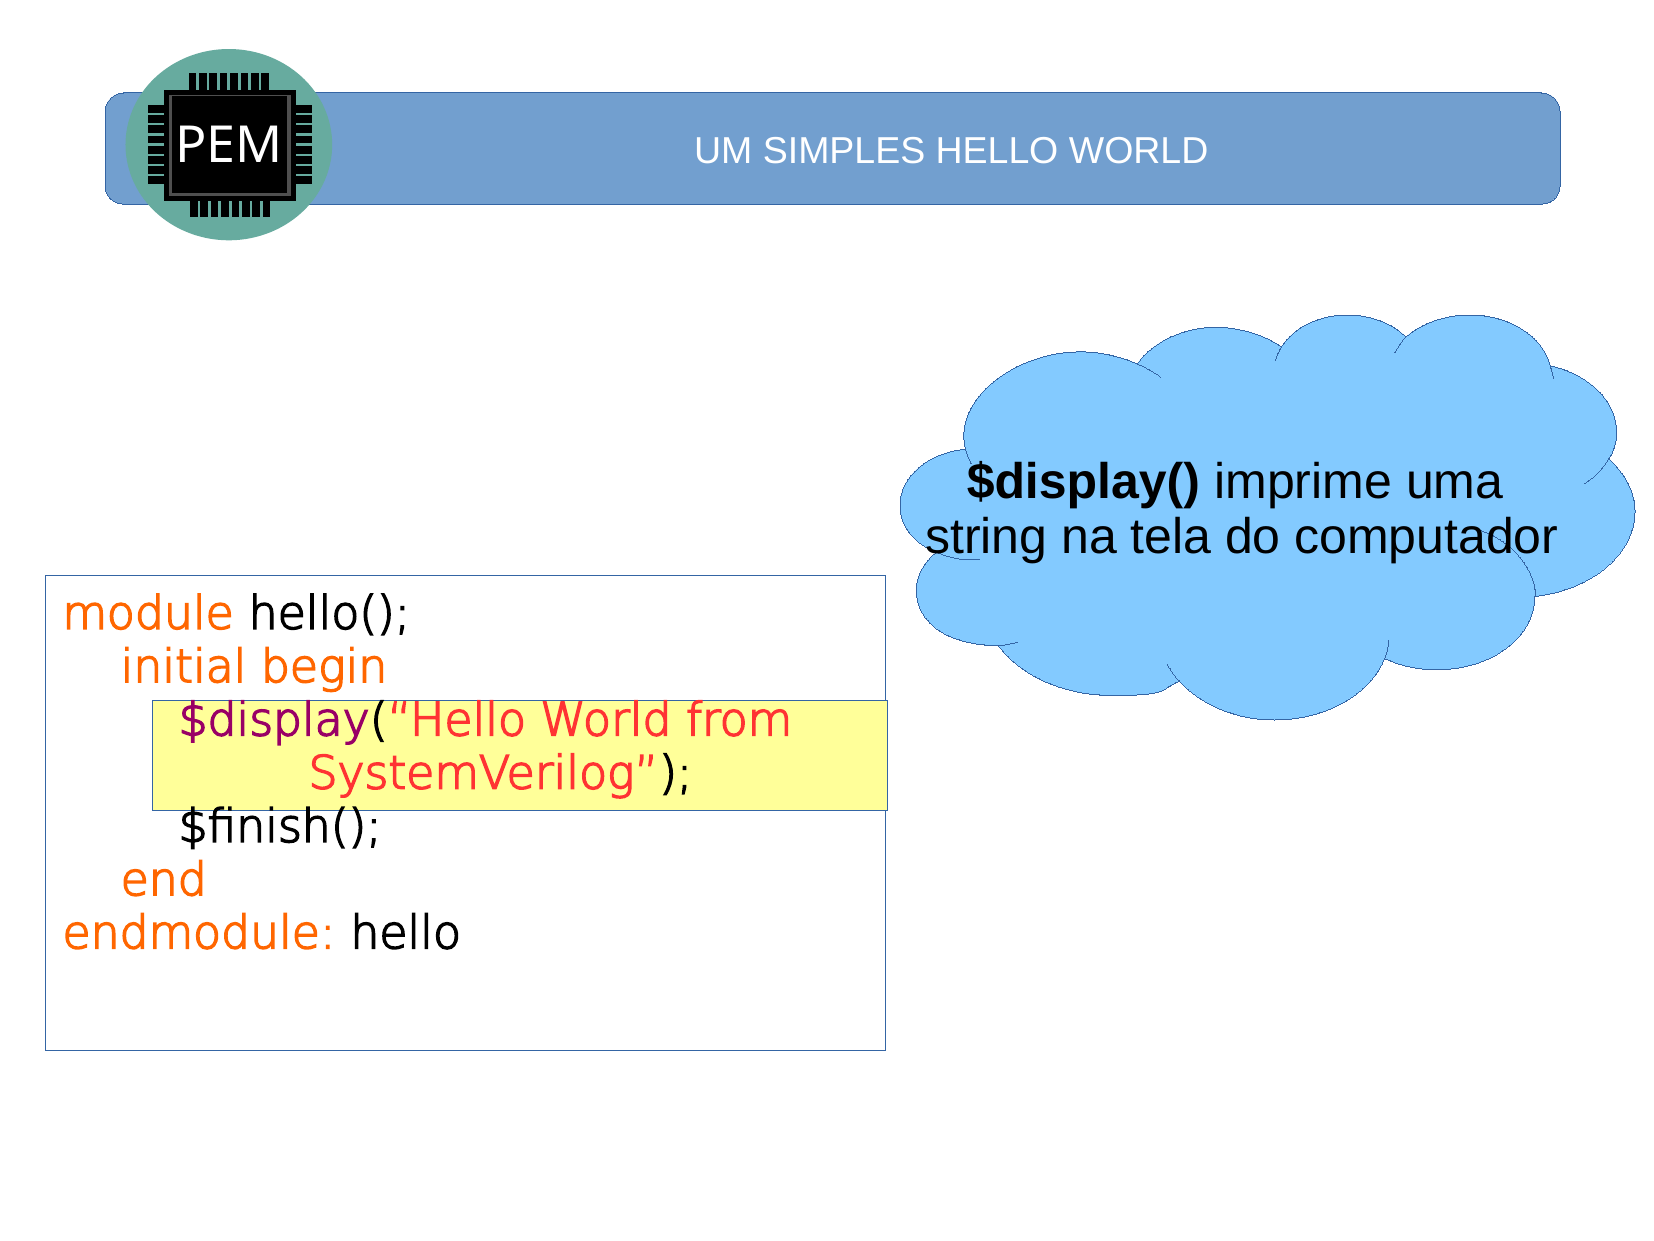

UM SIMPLES HELLO WORLD
$display() imprime uma
string na tela do computador
module hello();
 initial begin
 $display(“Hello World from SystemVerilog”);
 $finish();
 end
endmodule: hello